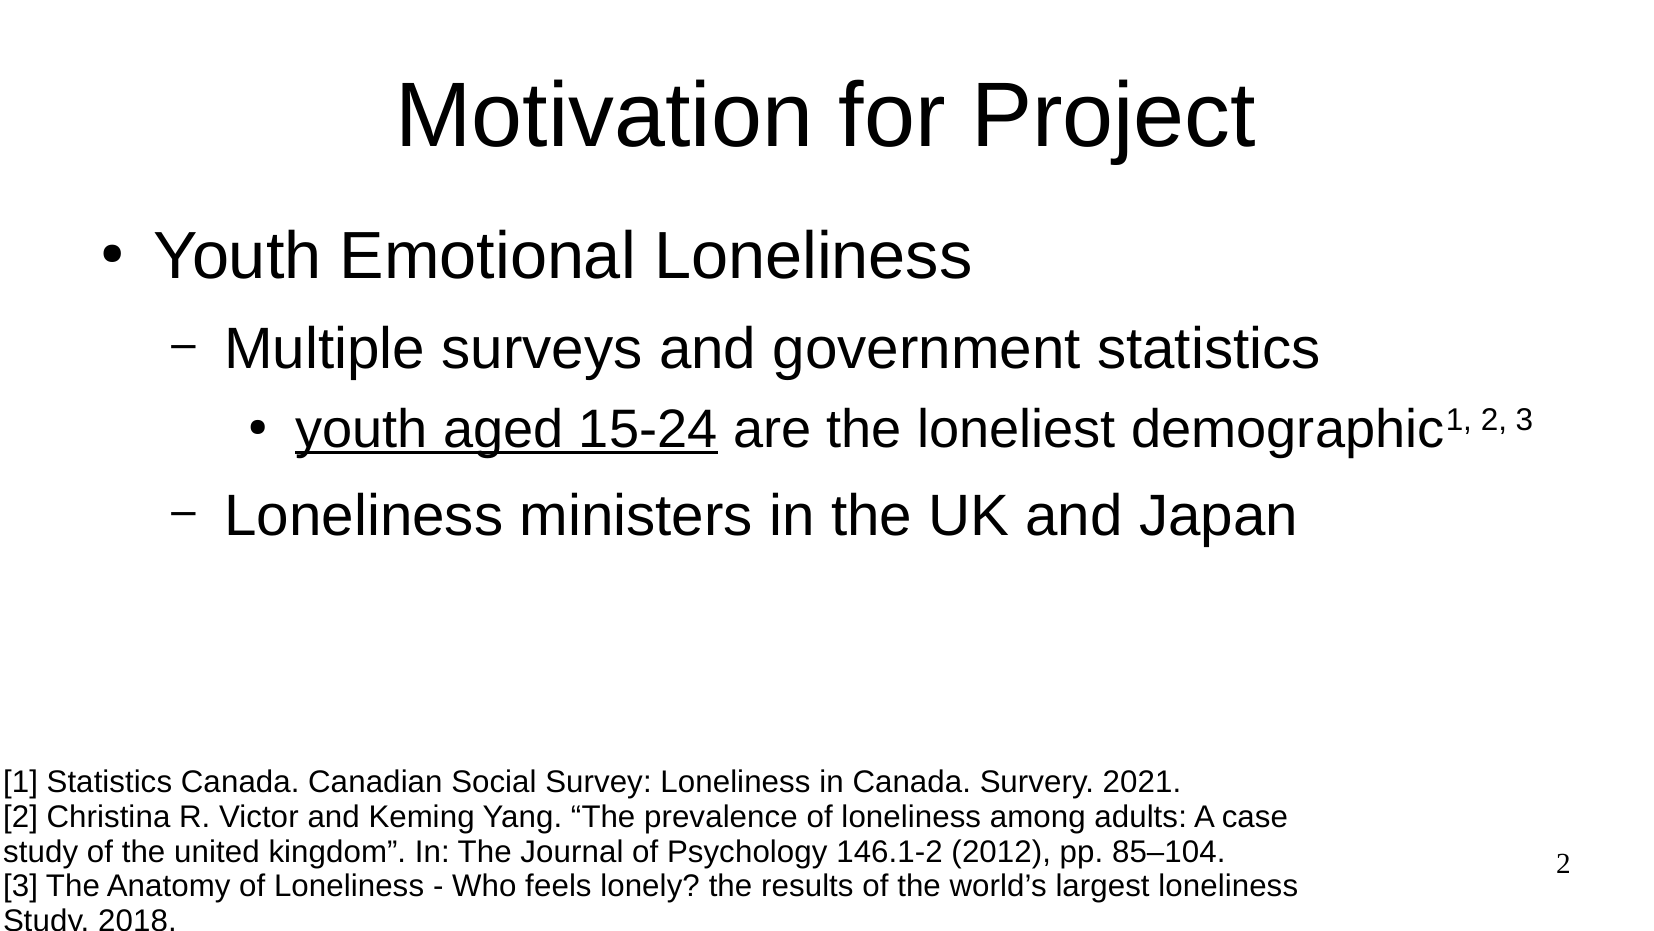

# Motivation for Project
Youth Emotional Loneliness
Multiple surveys and government statistics
youth aged 15-24 are the loneliest demographic1, 2, 3
Loneliness ministers in the UK and Japan
[1] Statistics Canada. Canadian Social Survey: Loneliness in Canada. Survery. 2021.
[2] Christina R. Victor and Keming Yang. “The prevalence of loneliness among adults: A case
study of the united kingdom”. In: The Journal of Psychology 146.1-2 (2012), pp. 85–104.
[3] The Anatomy of Loneliness - Who feels lonely? the results of the world’s largest loneliness
Study. 2018.
2